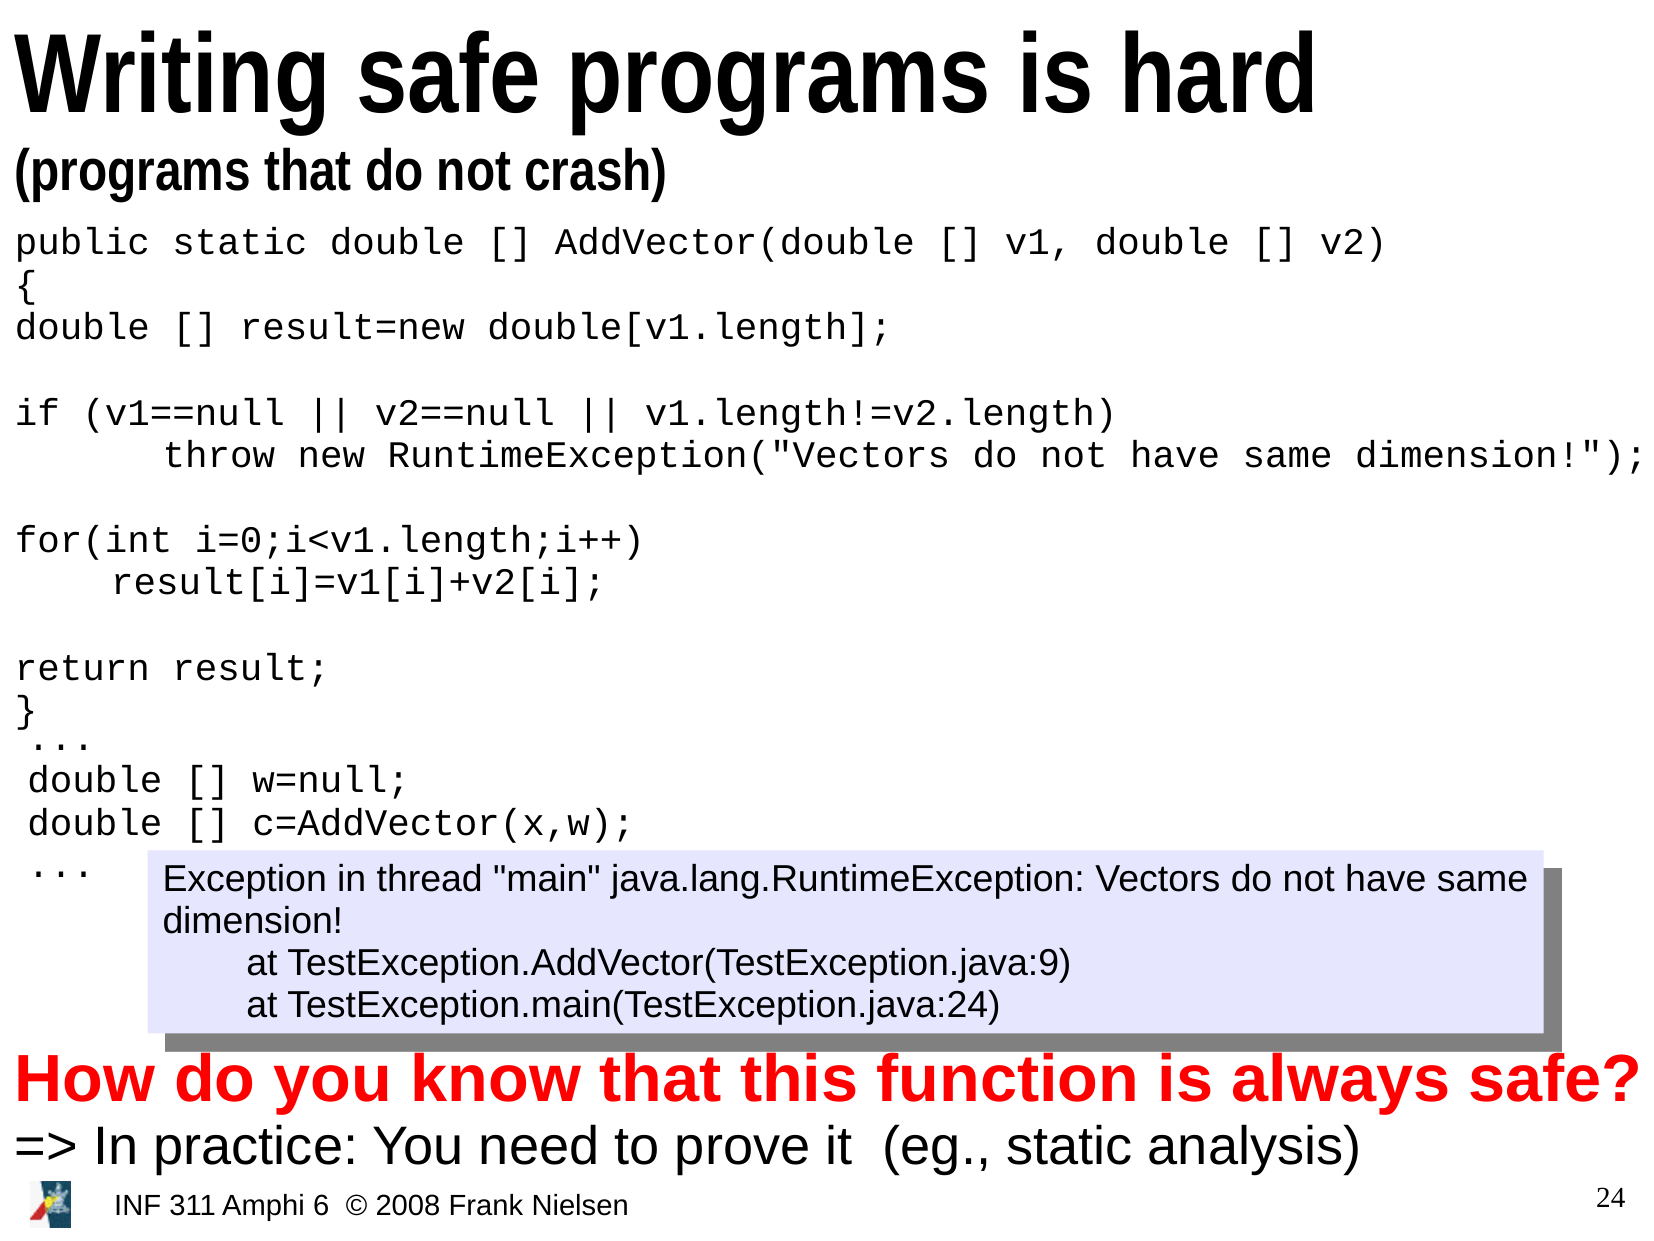

Writing safe programs is hard
(programs that do not crash)
public static double [] AddVector(double [] v1, double [] v2)
{
double [] result=new double[v1.length];
if (v1==null || v2==null || v1.length!=v2.length)
		throw new RuntimeException("Vectors do not have same dimension!");
for(int i=0;i<v1.length;i++)
	 result[i]=v1[i]+v2[i];
return result;
}
...
double [] w=null;
double [] c=AddVector(x,w);
...
Exception in thread "main" java.lang.RuntimeException: Vectors do not have same
dimension!
 at TestException.AddVector(TestException.java:9)
 at TestException.main(TestException.java:24)
How do you know that this function is always safe?
=> In practice: You need to prove it (eg., static analysis)